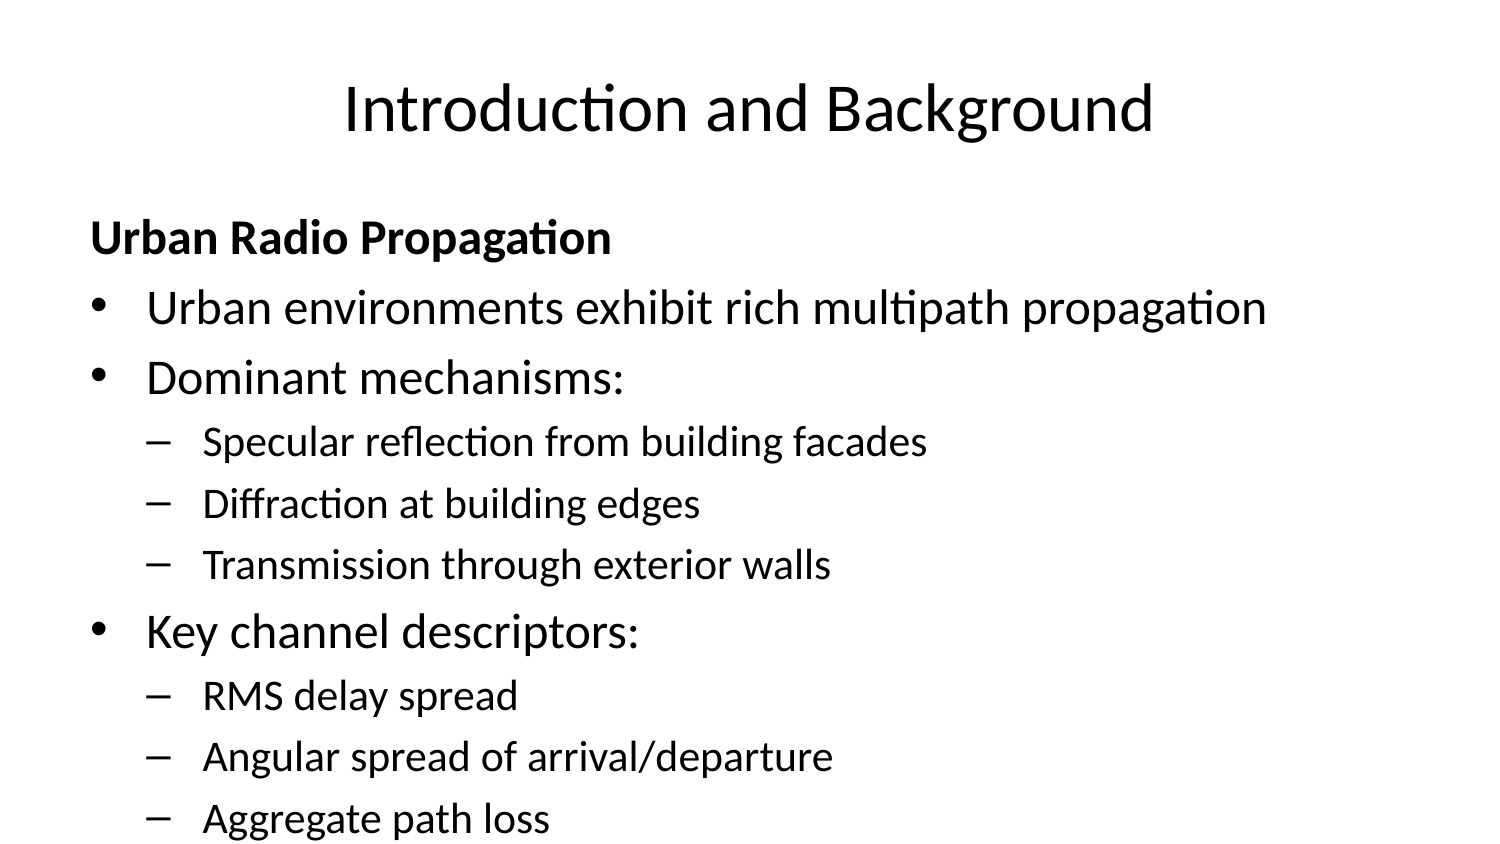

# Introduction and Background
Urban Radio Propagation
Urban environments exhibit rich multipath propagation
Dominant mechanisms:
Specular reflection from building facades
Diffraction at building edges
Transmission through exterior walls
Key channel descriptors:
RMS delay spread
Angular spread of arrival/departure
Aggregate path loss
image
Ray-Tracing for Channel Modelling
Deterministic propagation modelling technique
Simulates geometric and electromagnetic interactions of rays with surfaces
Advantages over stochastic models:
Directly exploits site-specific scene information
Produces physically realistic channel characteristics
Enables site-dependent analysis
Dataset Generation:
MATLAB’s Ray Tracing Toolbox
OpenStreetMap-derived 3-D model
Configurable parameters: reflections, diffractions, frequency